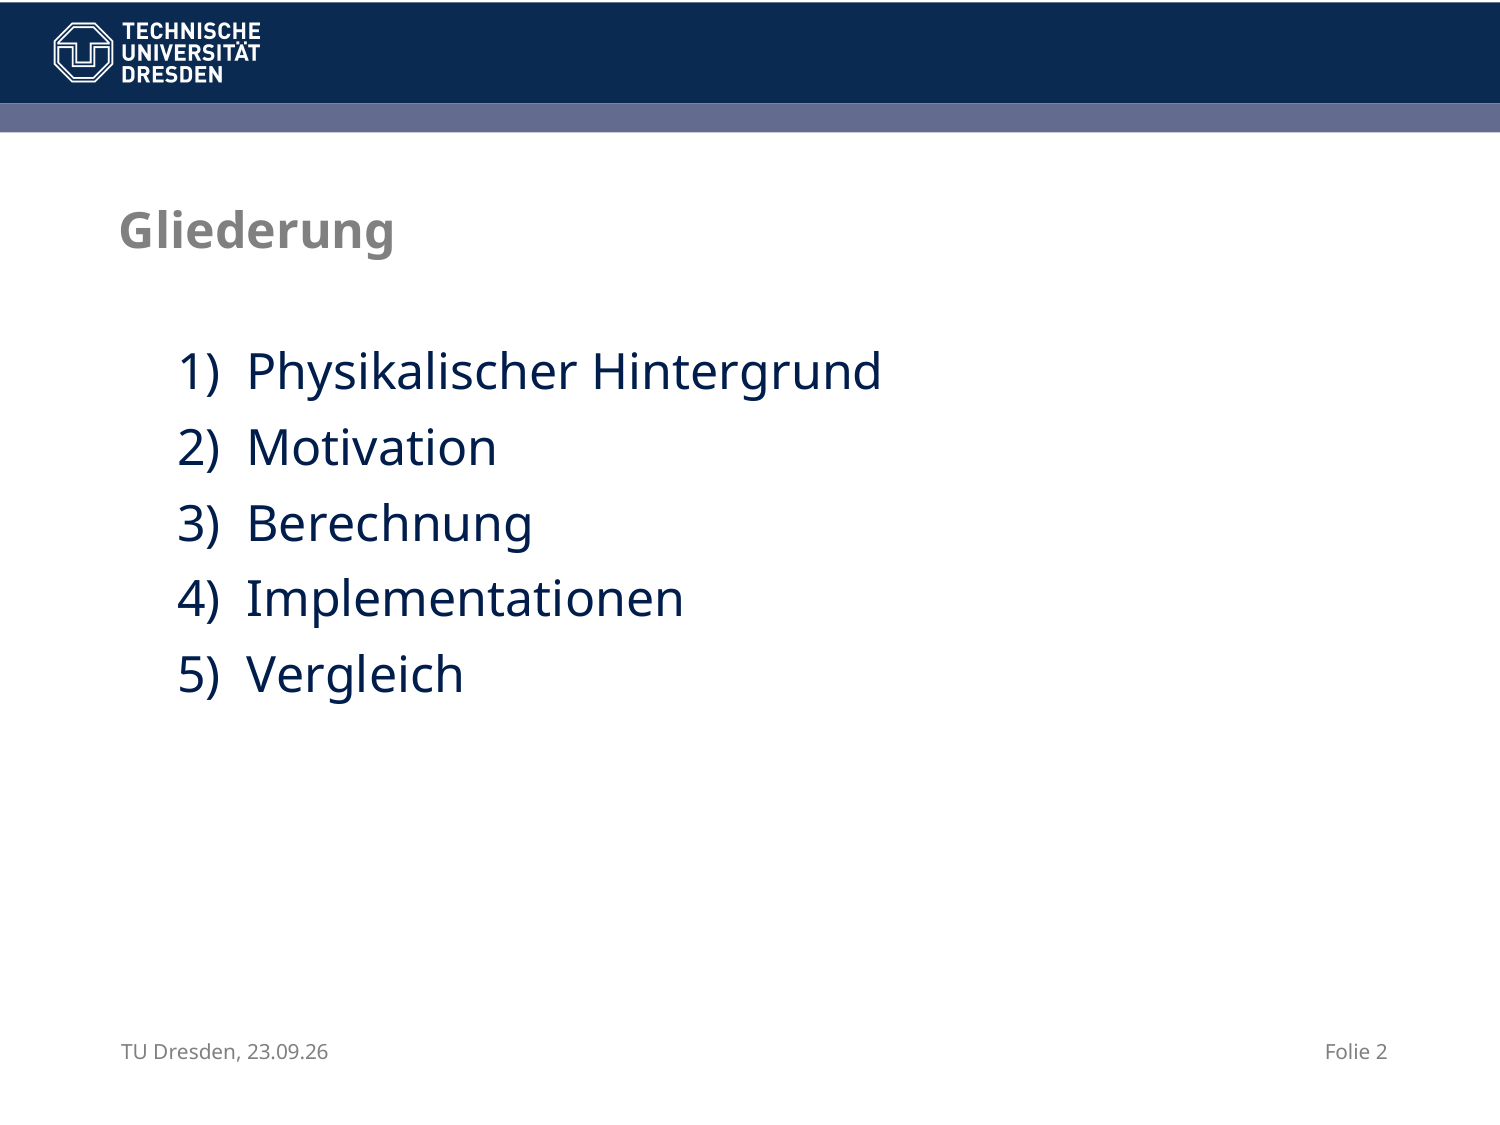

# Gliederung
 Physikalischer Hintergrund
 Motivation
 Berechnung
 Implementationen
 Vergleich
2